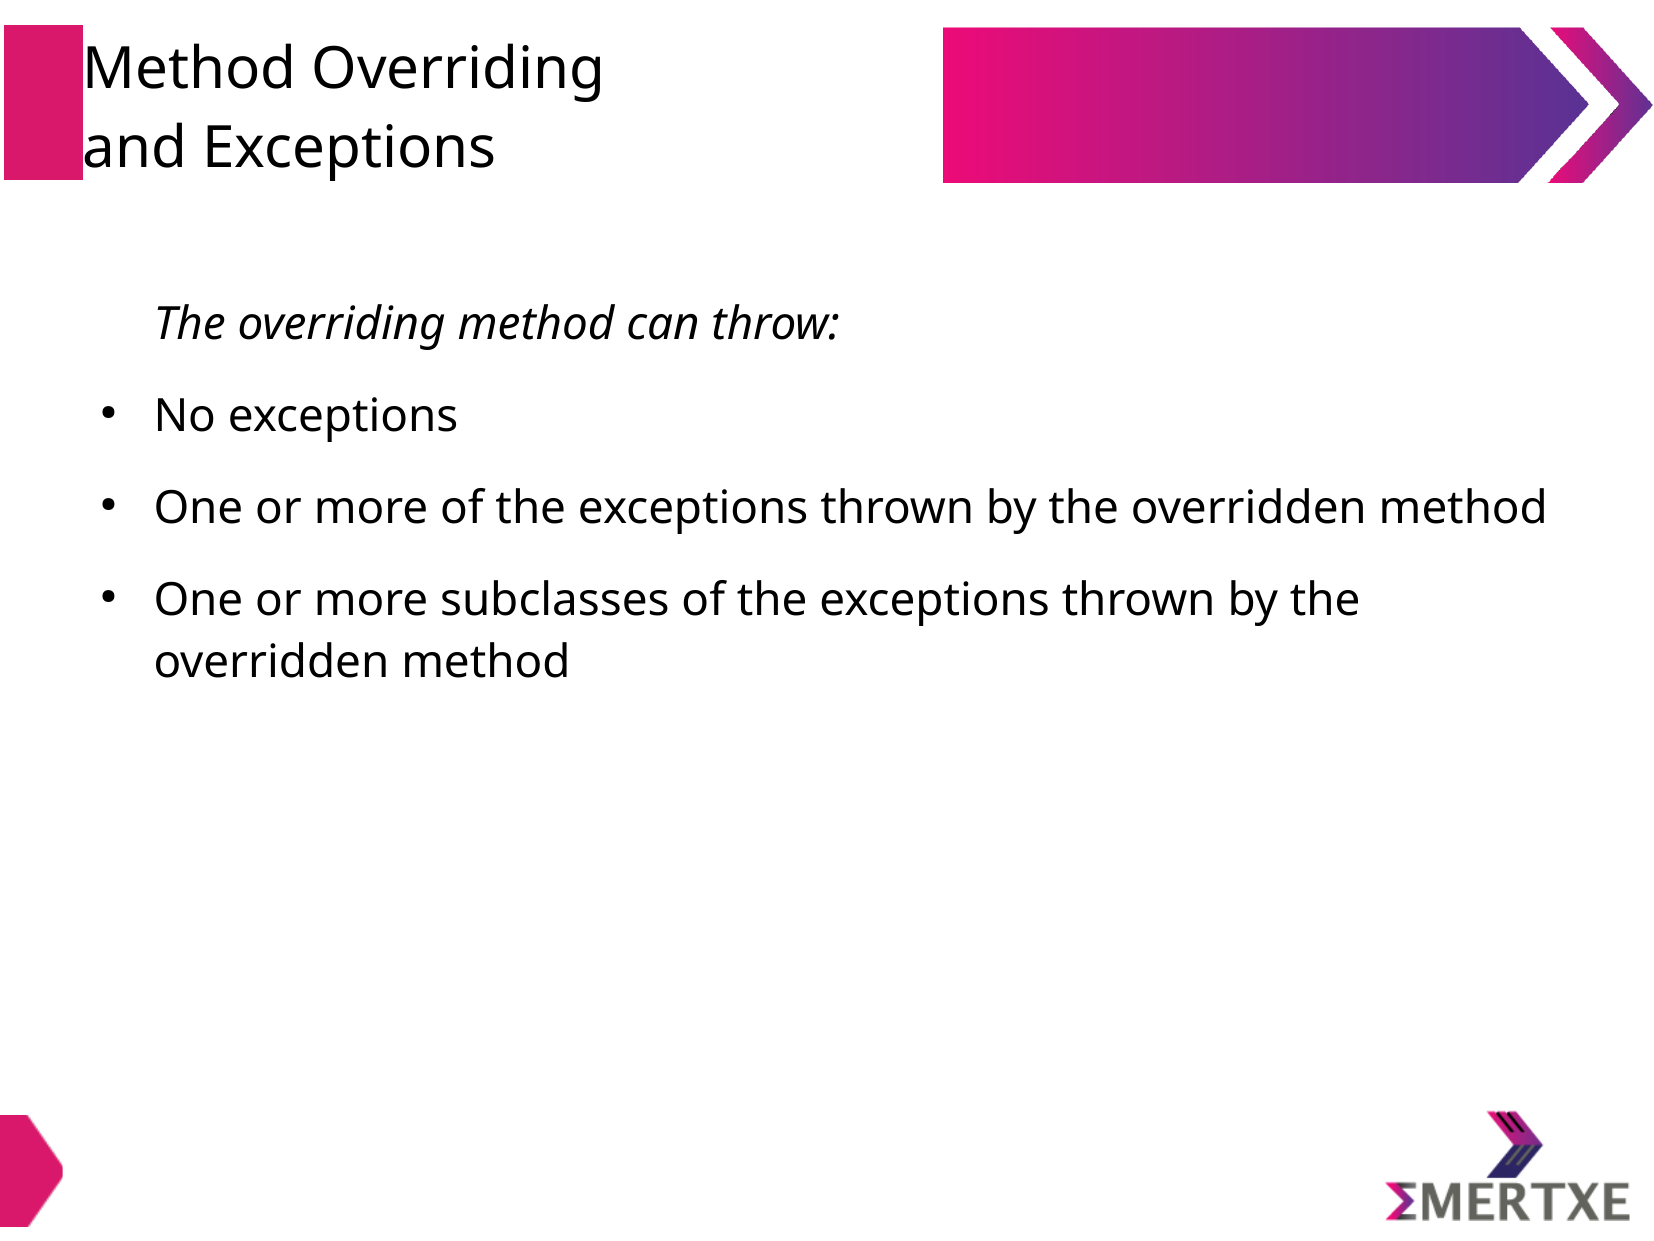

# Method Overriding and Exceptions
The overriding method can throw:
No exceptions
One or more of the exceptions thrown by the overridden method
One or more subclasses of the exceptions thrown by the overridden method